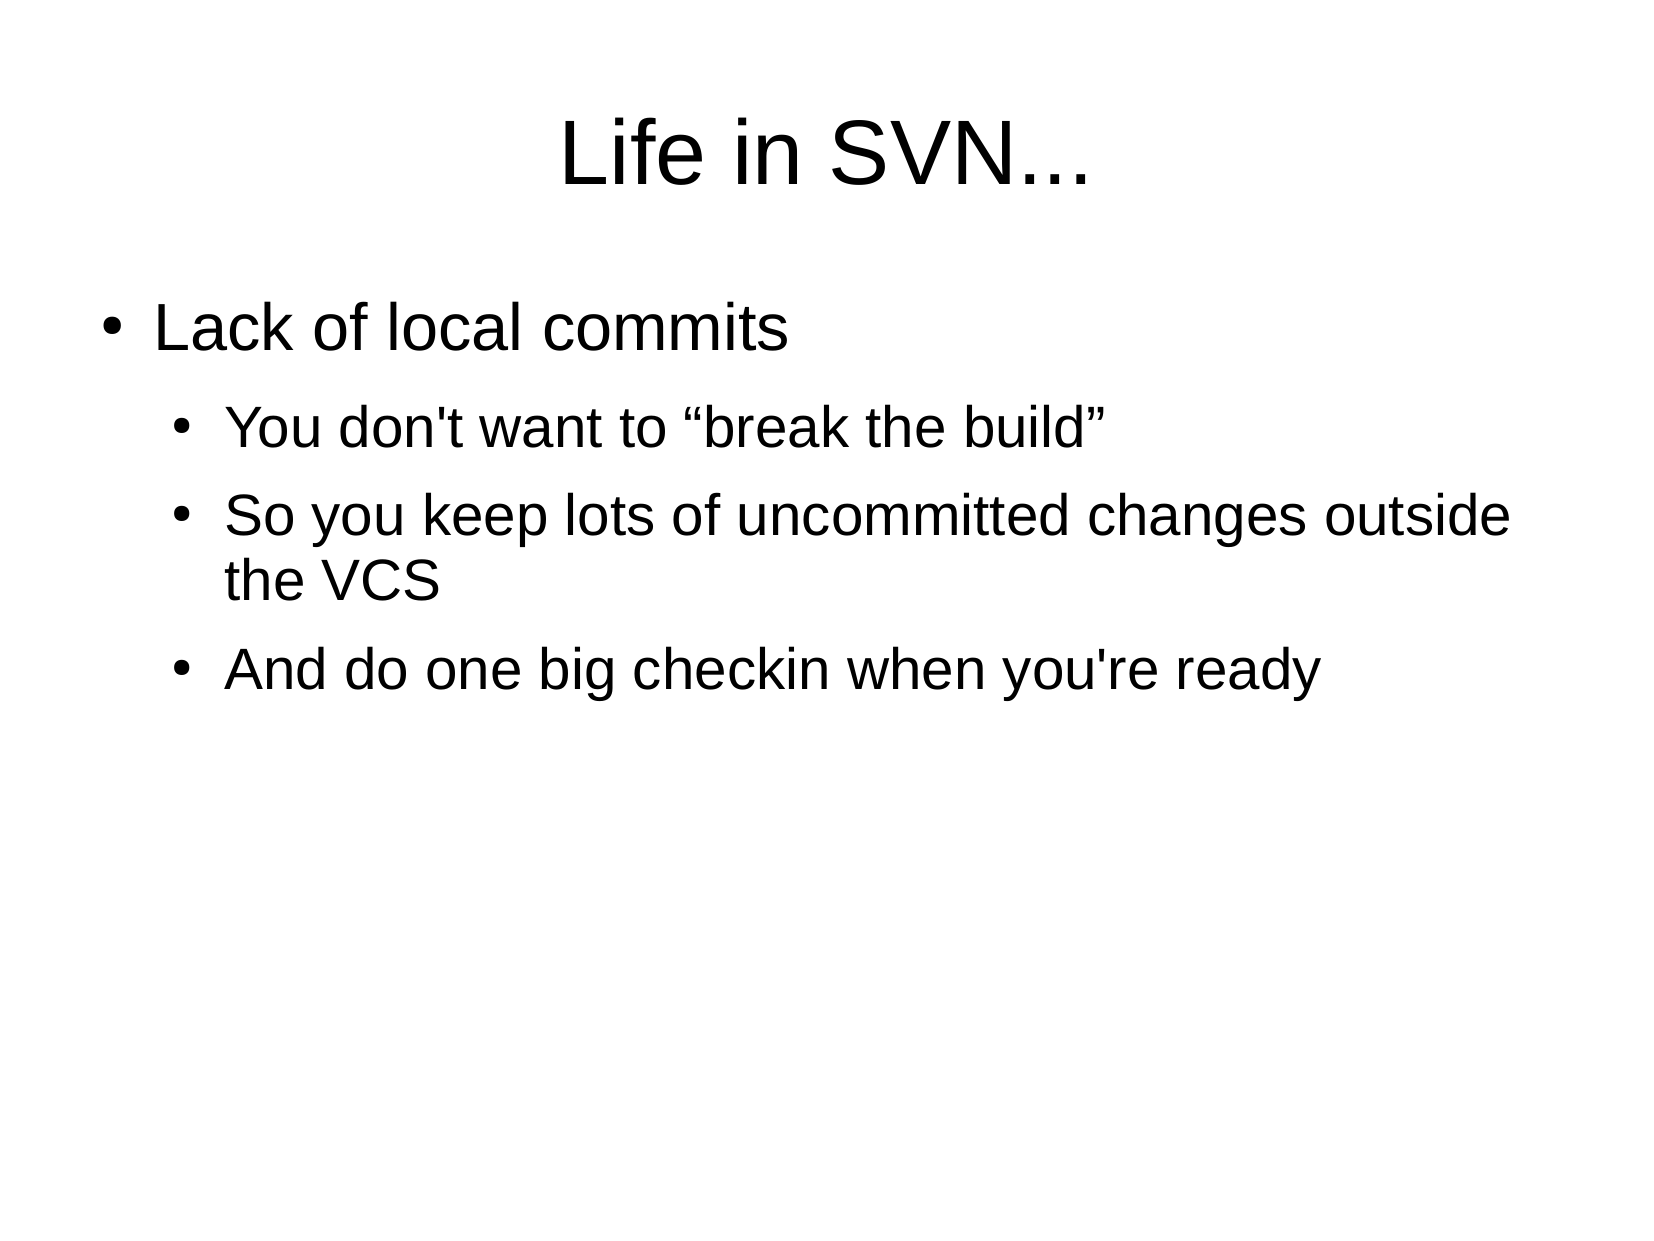

# Life in SVN...
Lack of local commits
You don't want to “break the build”
So you keep lots of uncommitted changes outside the VCS
And do one big checkin when you're ready